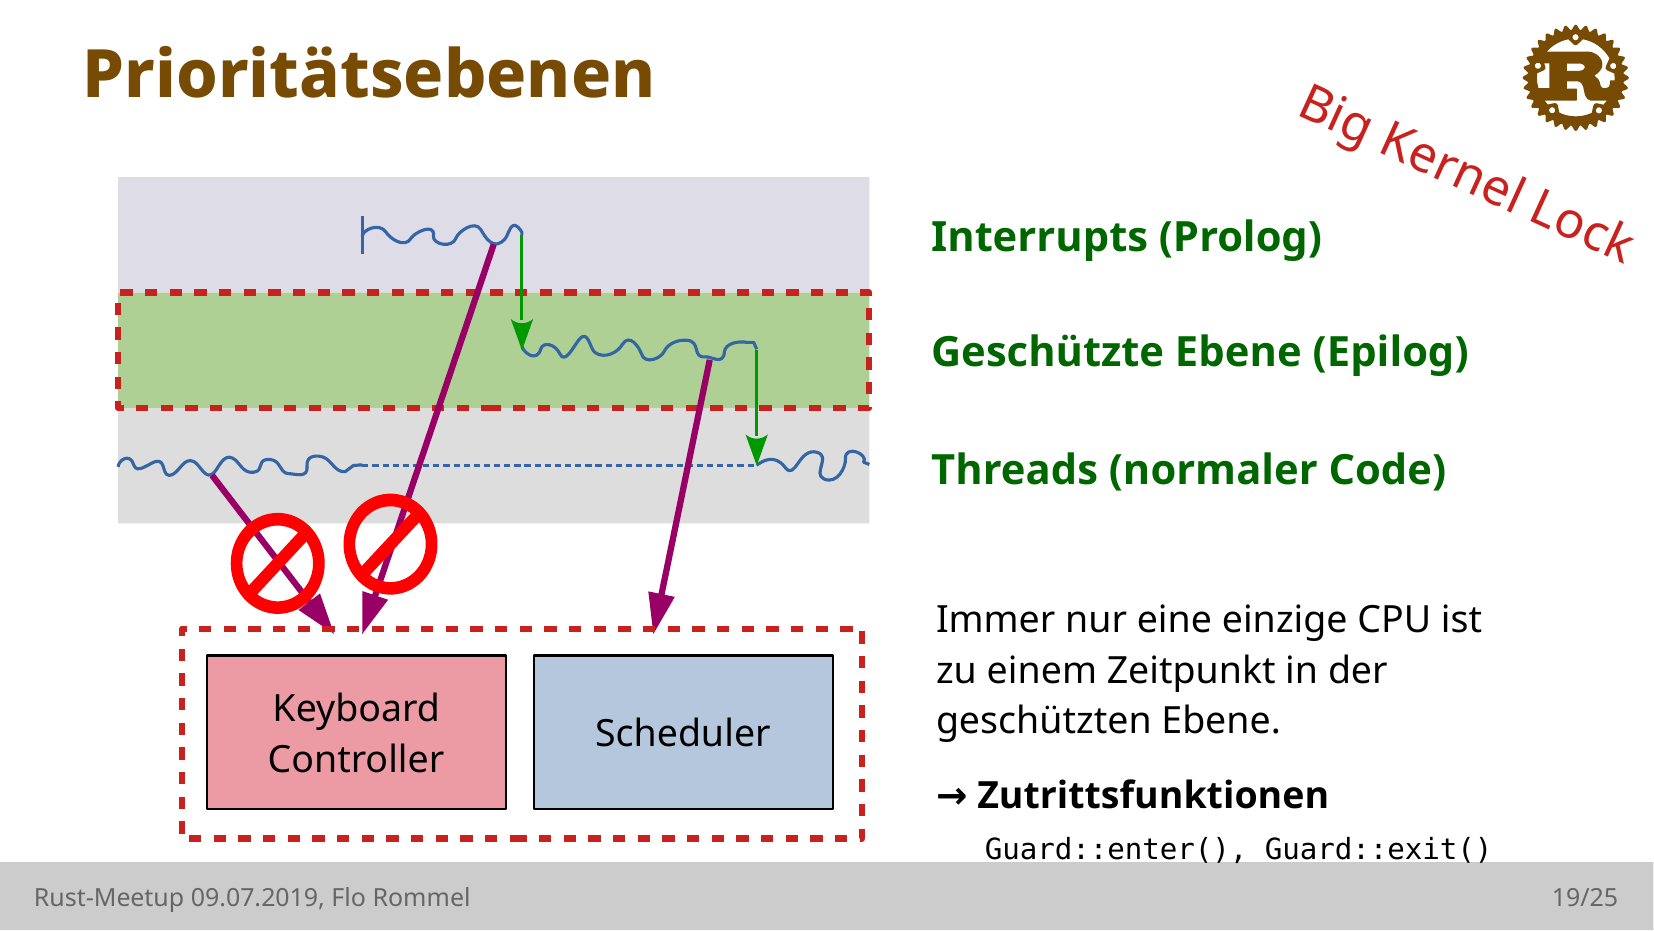

# Prioritätsebenen
Big Kernel Lock
Interrupts (Prolog)
Geschützte Ebene (Epilog)
Threads (normaler Code)
Immer nur eine einzige CPU ist zu einem Zeitpunkt in der geschützten Ebene.
→ Zutrittsfunktionen
 Guard::enter(), Guard::exit()
Keyboard
Controller
Scheduler
Rust-Meetup 09.07.2019, Flo Rommel
19